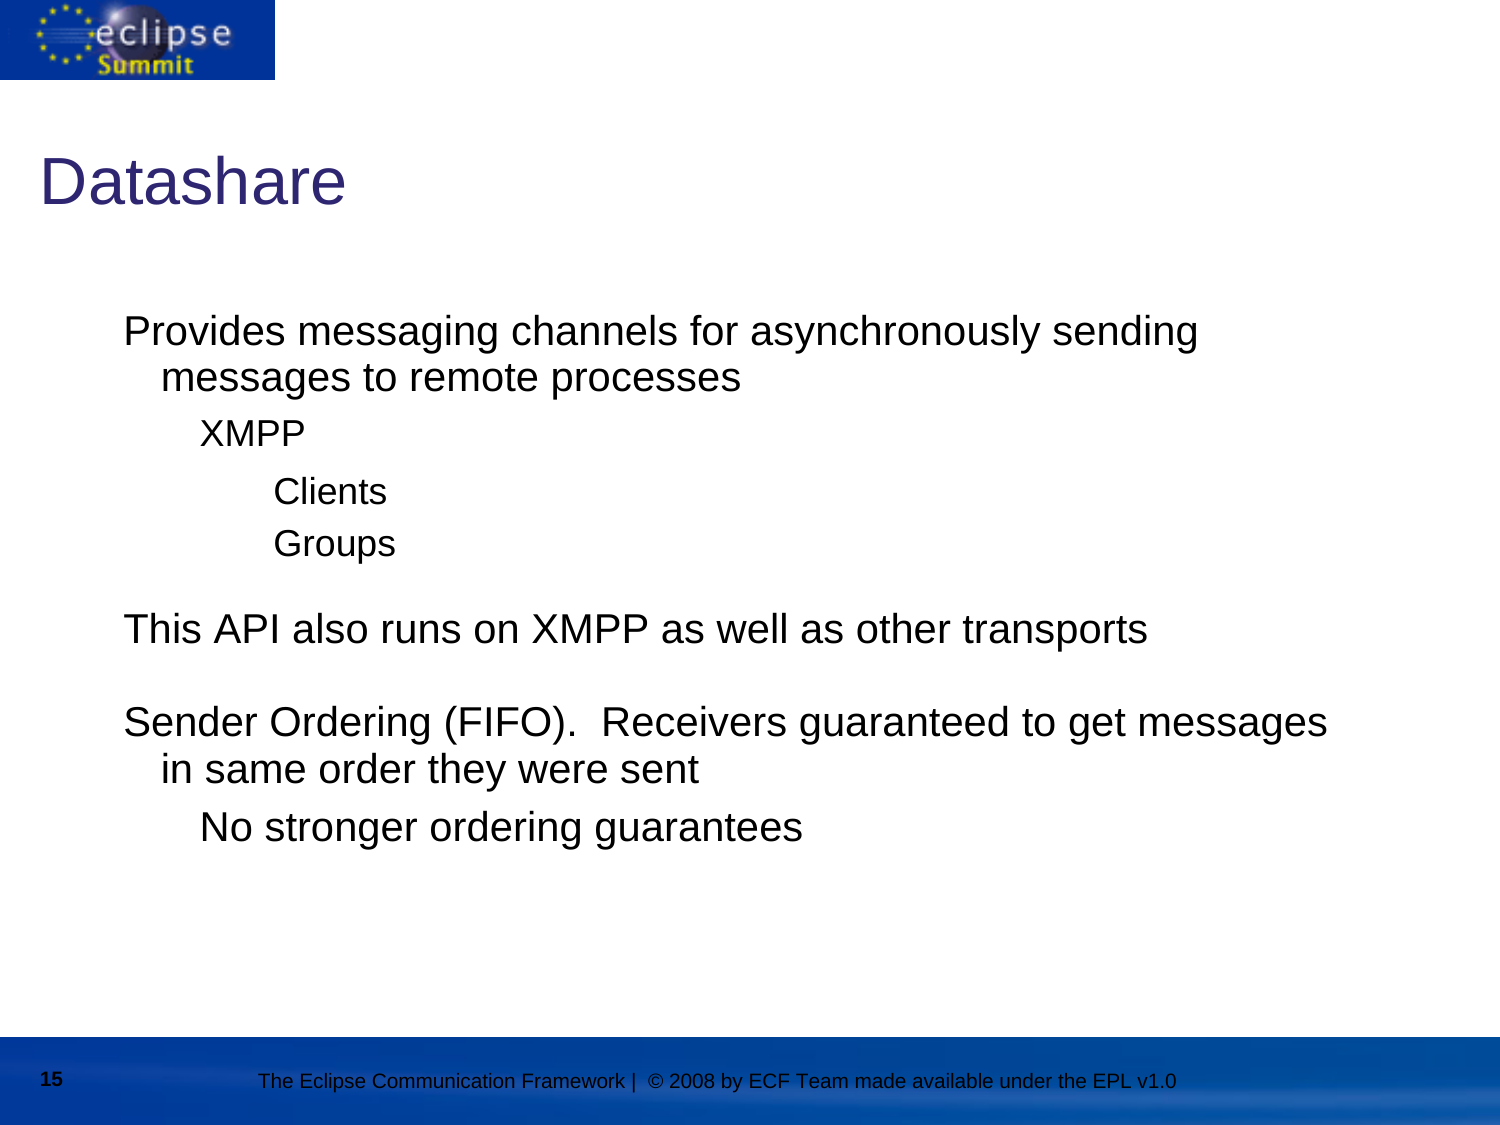

# Datashare
Provides messaging channels for asynchronously sending messages to remote processes
XMPP
Clients
Groups
This API also runs on XMPP as well as other transports
Sender Ordering (FIFO). Receivers guaranteed to get messages in same order they were sent
No stronger ordering guarantees
15